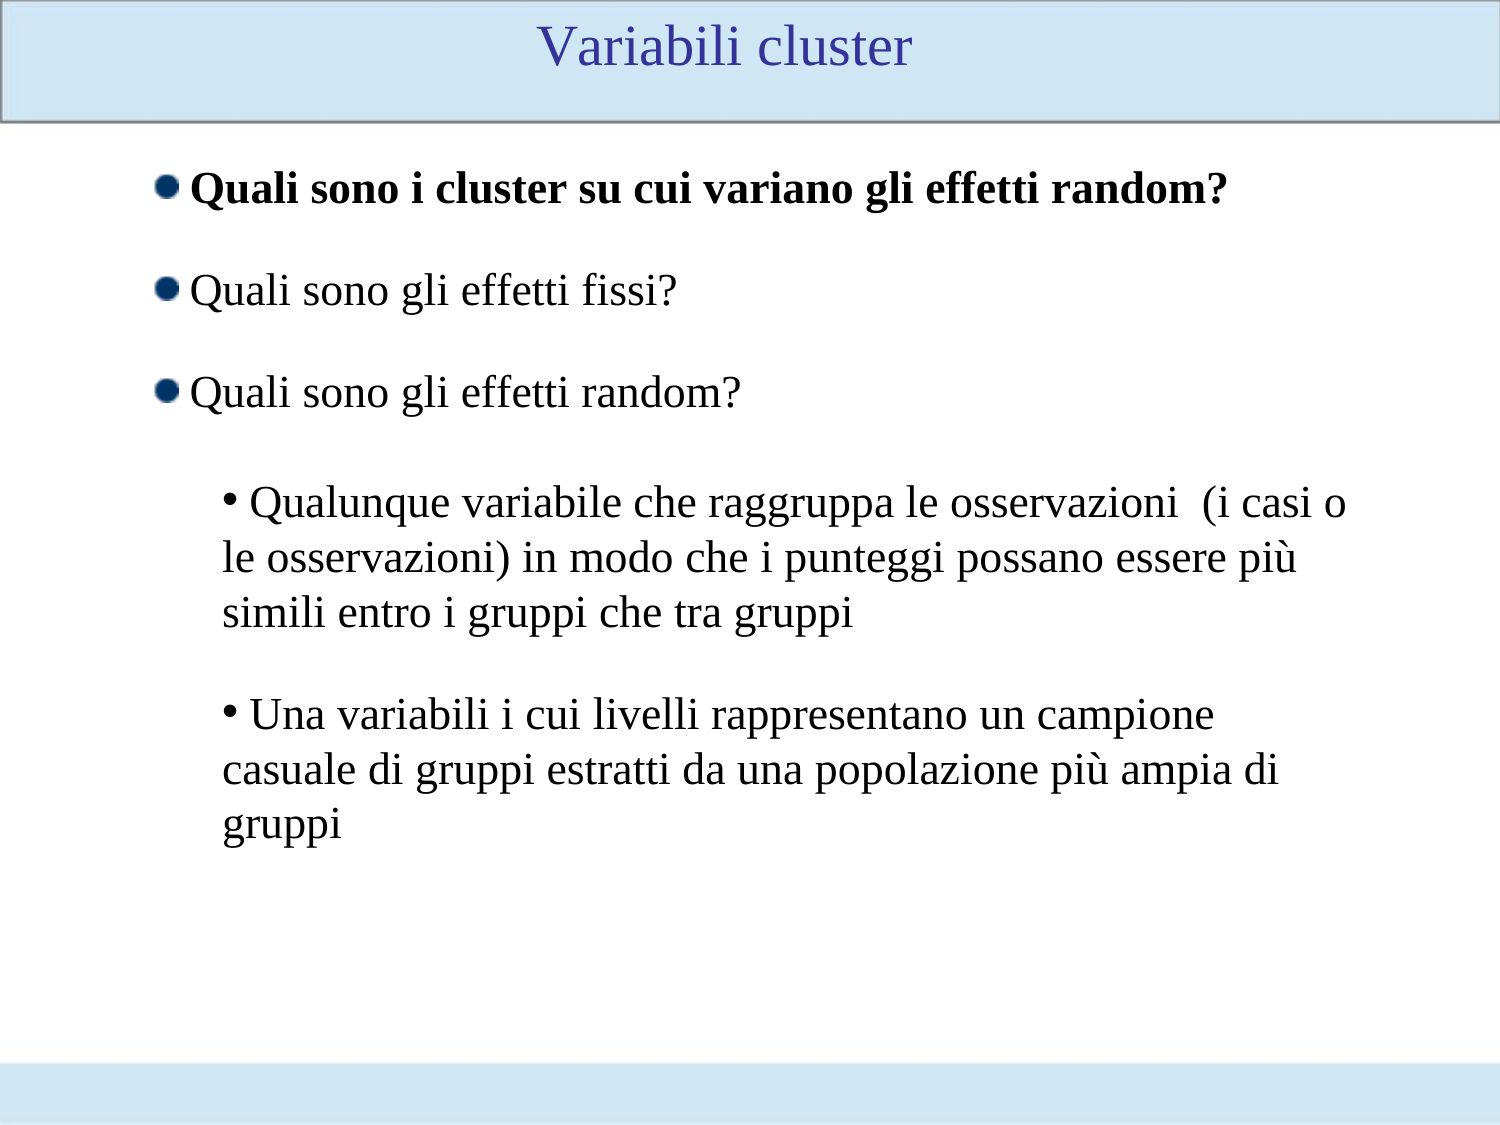

# Variabili cluster
 Quali sono i cluster su cui variano gli effetti random?
 Quali sono gli effetti fissi?
 Quali sono gli effetti random?
 Qualunque variabile che raggruppa le osservazioni (i casi o le osservazioni) in modo che i punteggi possano essere più simili entro i gruppi che tra gruppi
 Una variabili i cui livelli rappresentano un campione casuale di gruppi estratti da una popolazione più ampia di gruppi
39